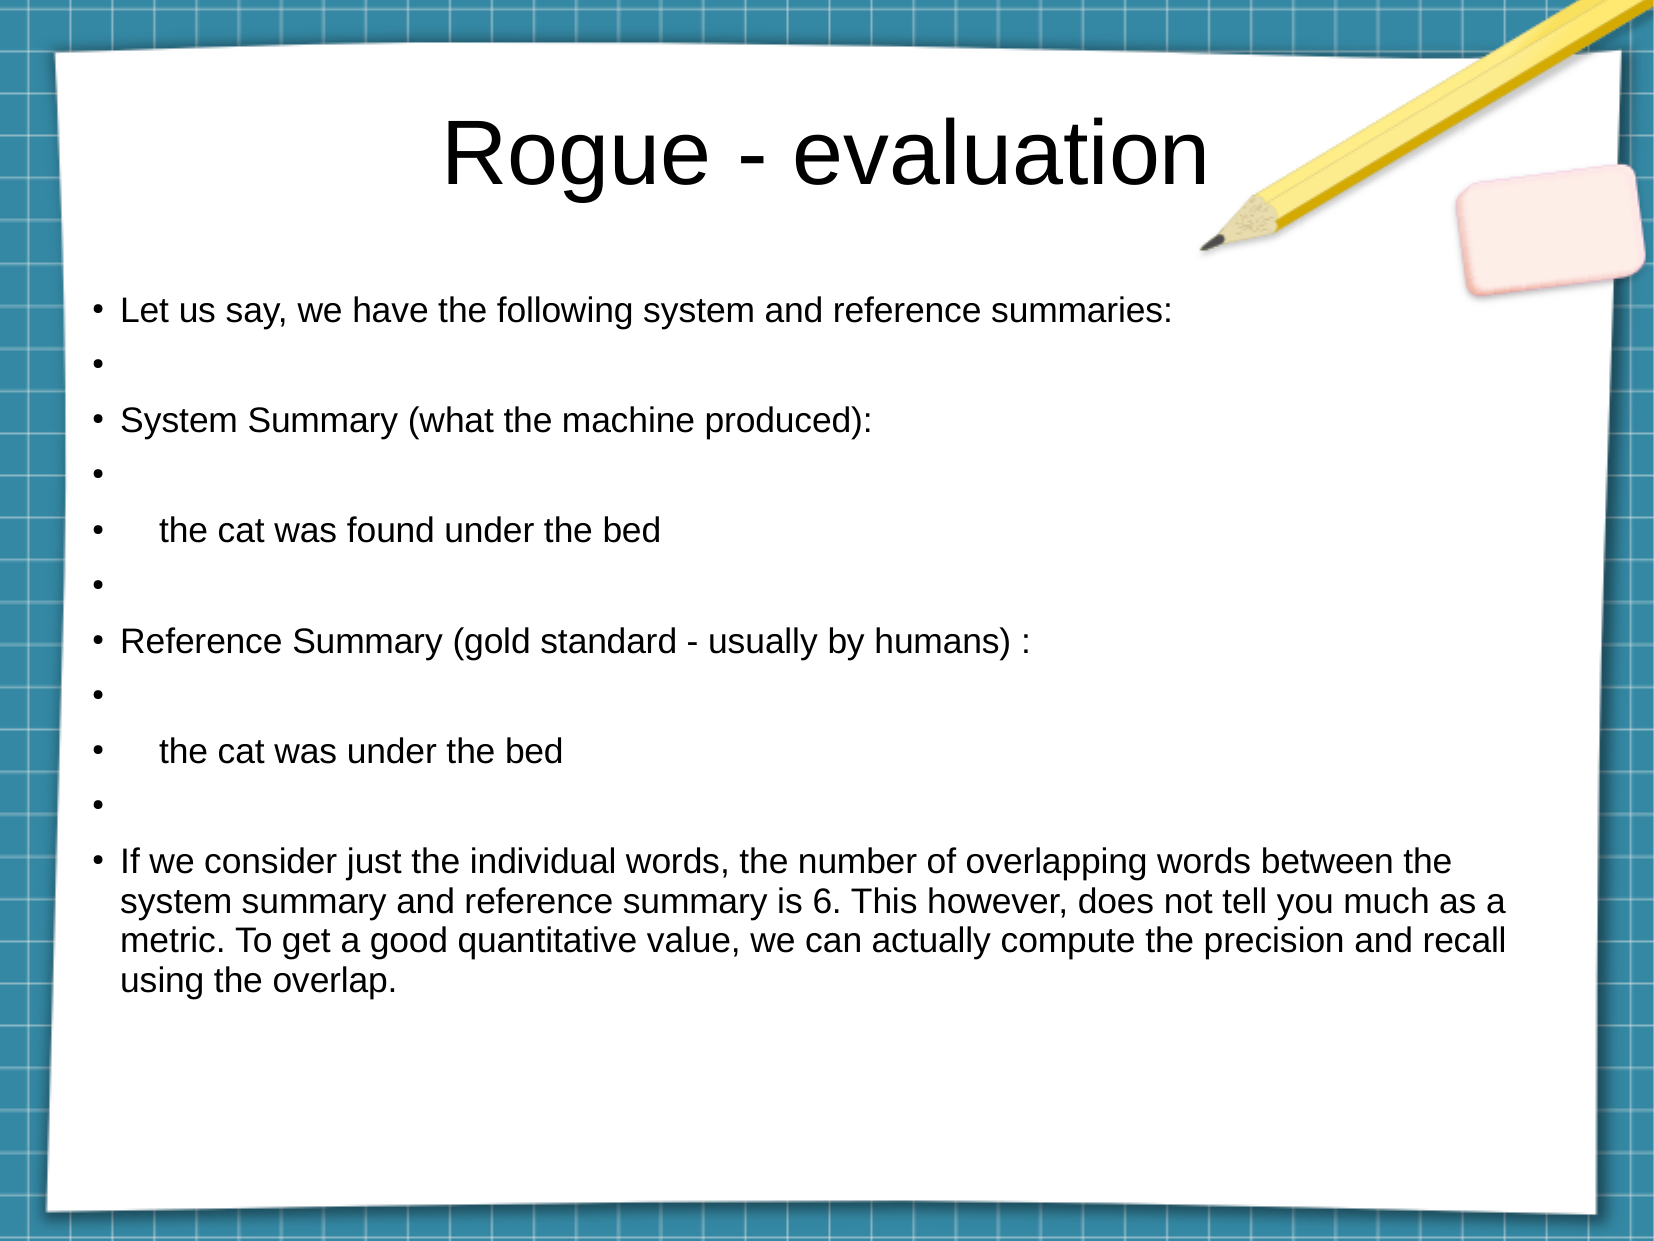

# Rogue - evaluation
Let us say, we have the following system and reference summaries:
System Summary (what the machine produced):
 the cat was found under the bed
Reference Summary (gold standard - usually by humans) :
 the cat was under the bed
If we consider just the individual words, the number of overlapping words between the system summary and reference summary is 6. This however, does not tell you much as a metric. To get a good quantitative value, we can actually compute the precision and recall using the overlap.